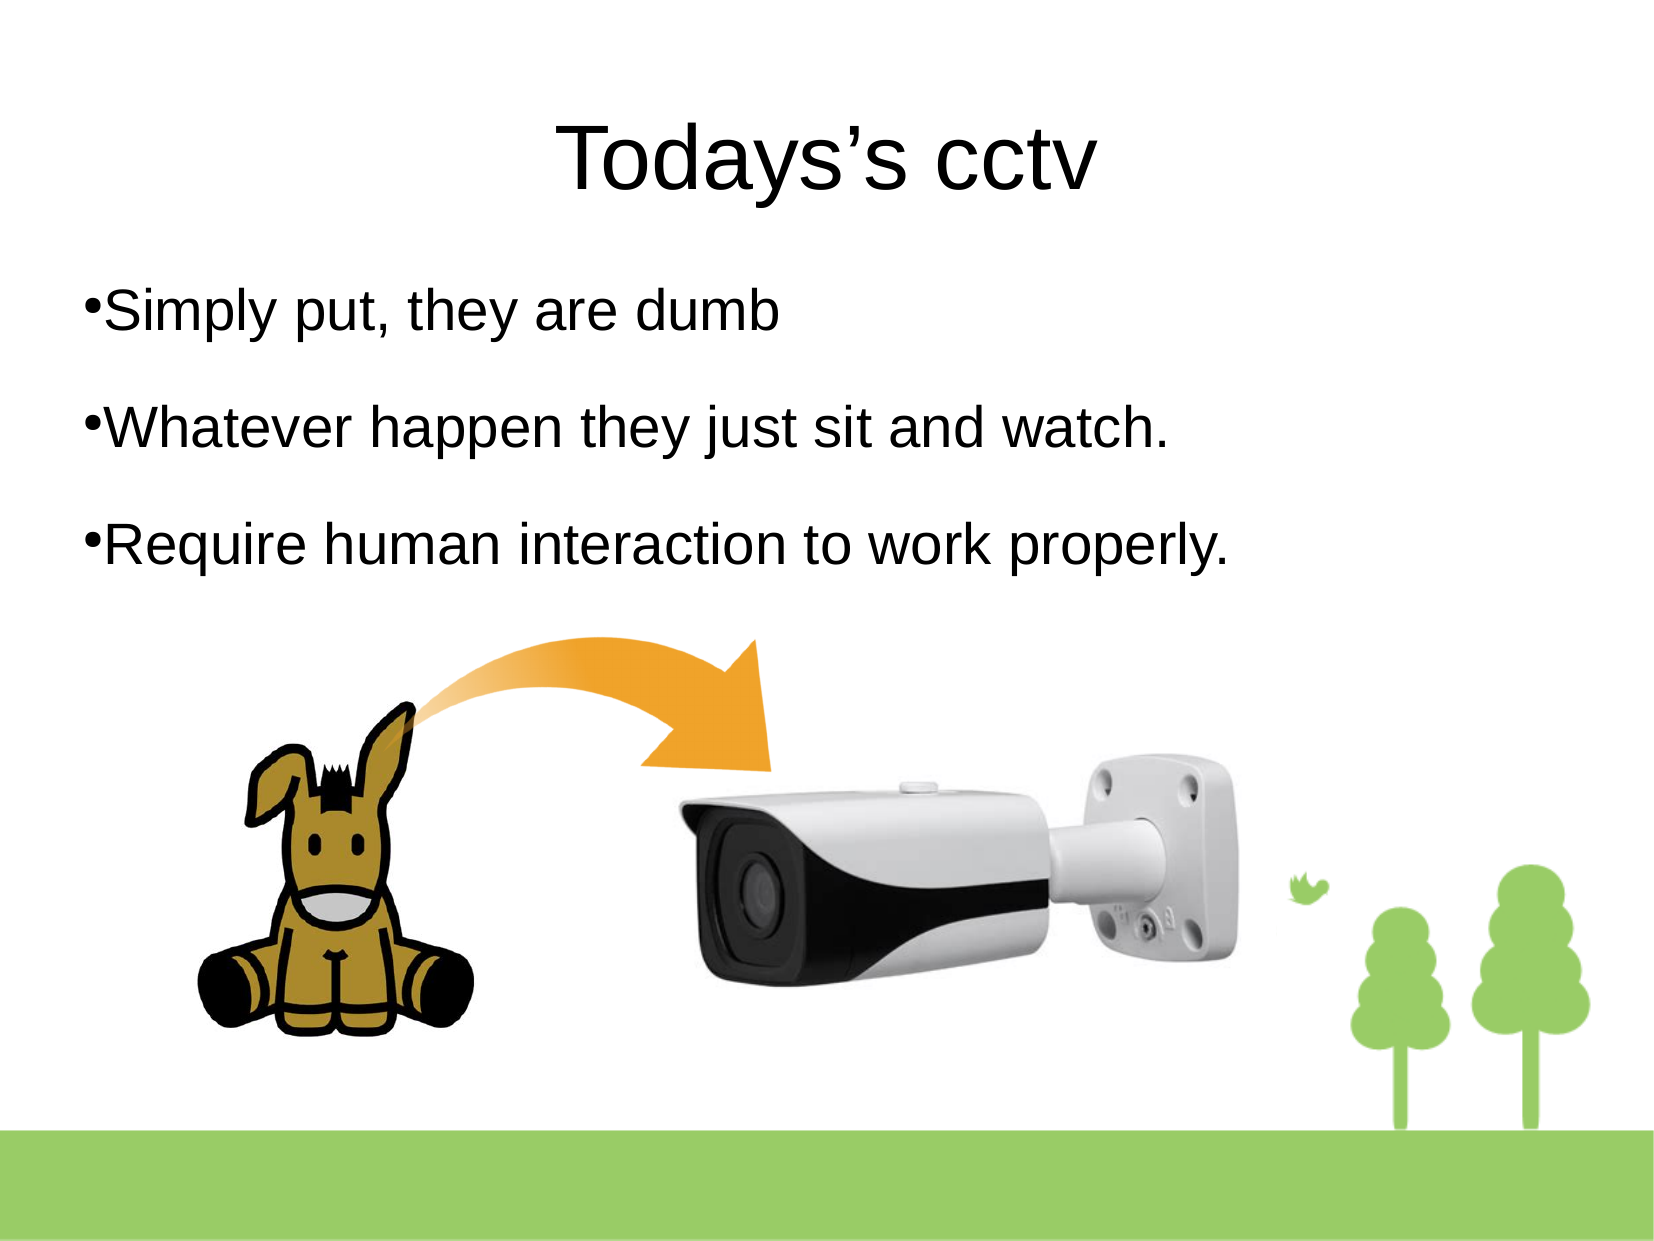

# Todays’s cctv
Simply put, they are dumb
Whatever happen they just sit and watch.
Require human interaction to work properly.